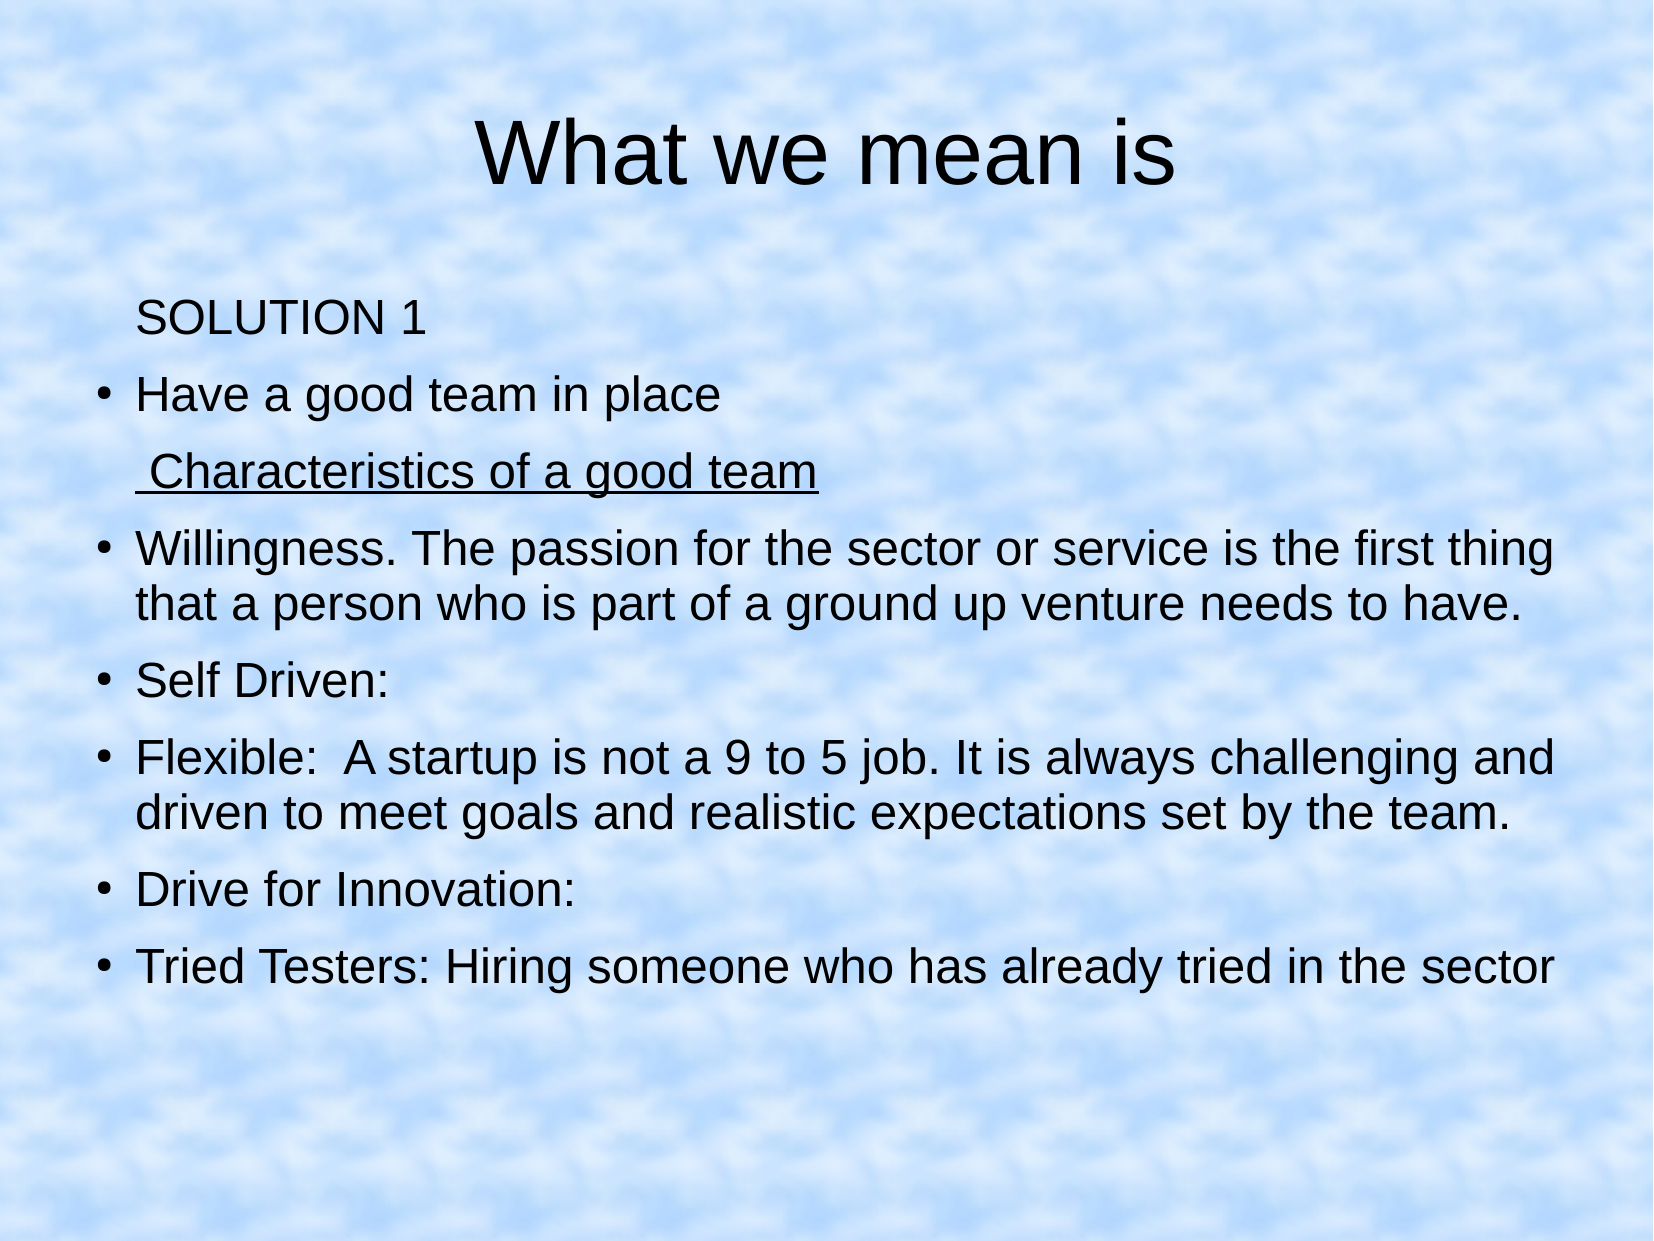

# What we mean is
SOLUTION 1
Have a good team in place
 Characteristics of a good team
Willingness. The passion for the sector or service is the first thing that a person who is part of a ground up venture needs to have.
Self Driven:
Flexible: A startup is not a 9 to 5 job. It is always challenging and driven to meet goals and realistic expectations set by the team.
Drive for Innovation:
Tried Testers: Hiring someone who has already tried in the sector